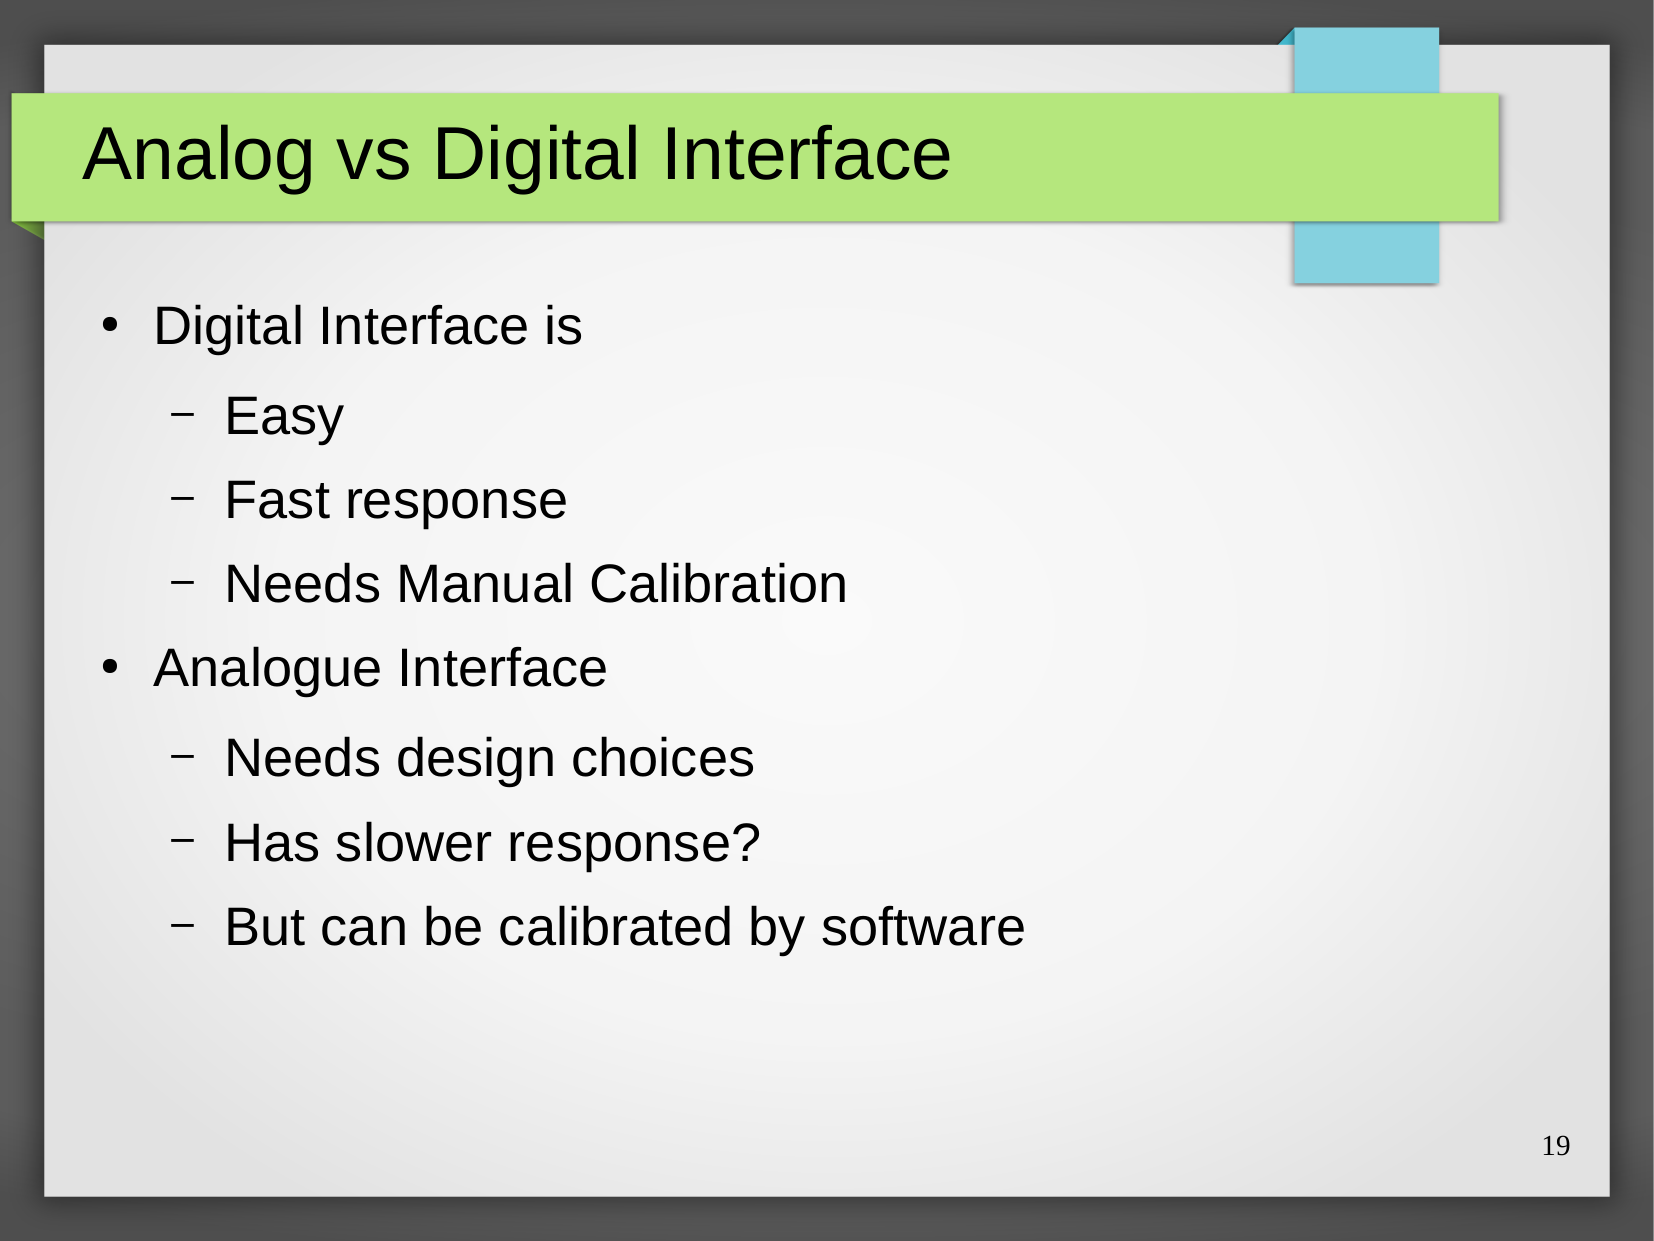

# Analog vs Digital Interface
Digital Interface is
Easy
Fast response
Needs Manual Calibration
Analogue Interface
Needs design choices
Has slower response?
But can be calibrated by software
19